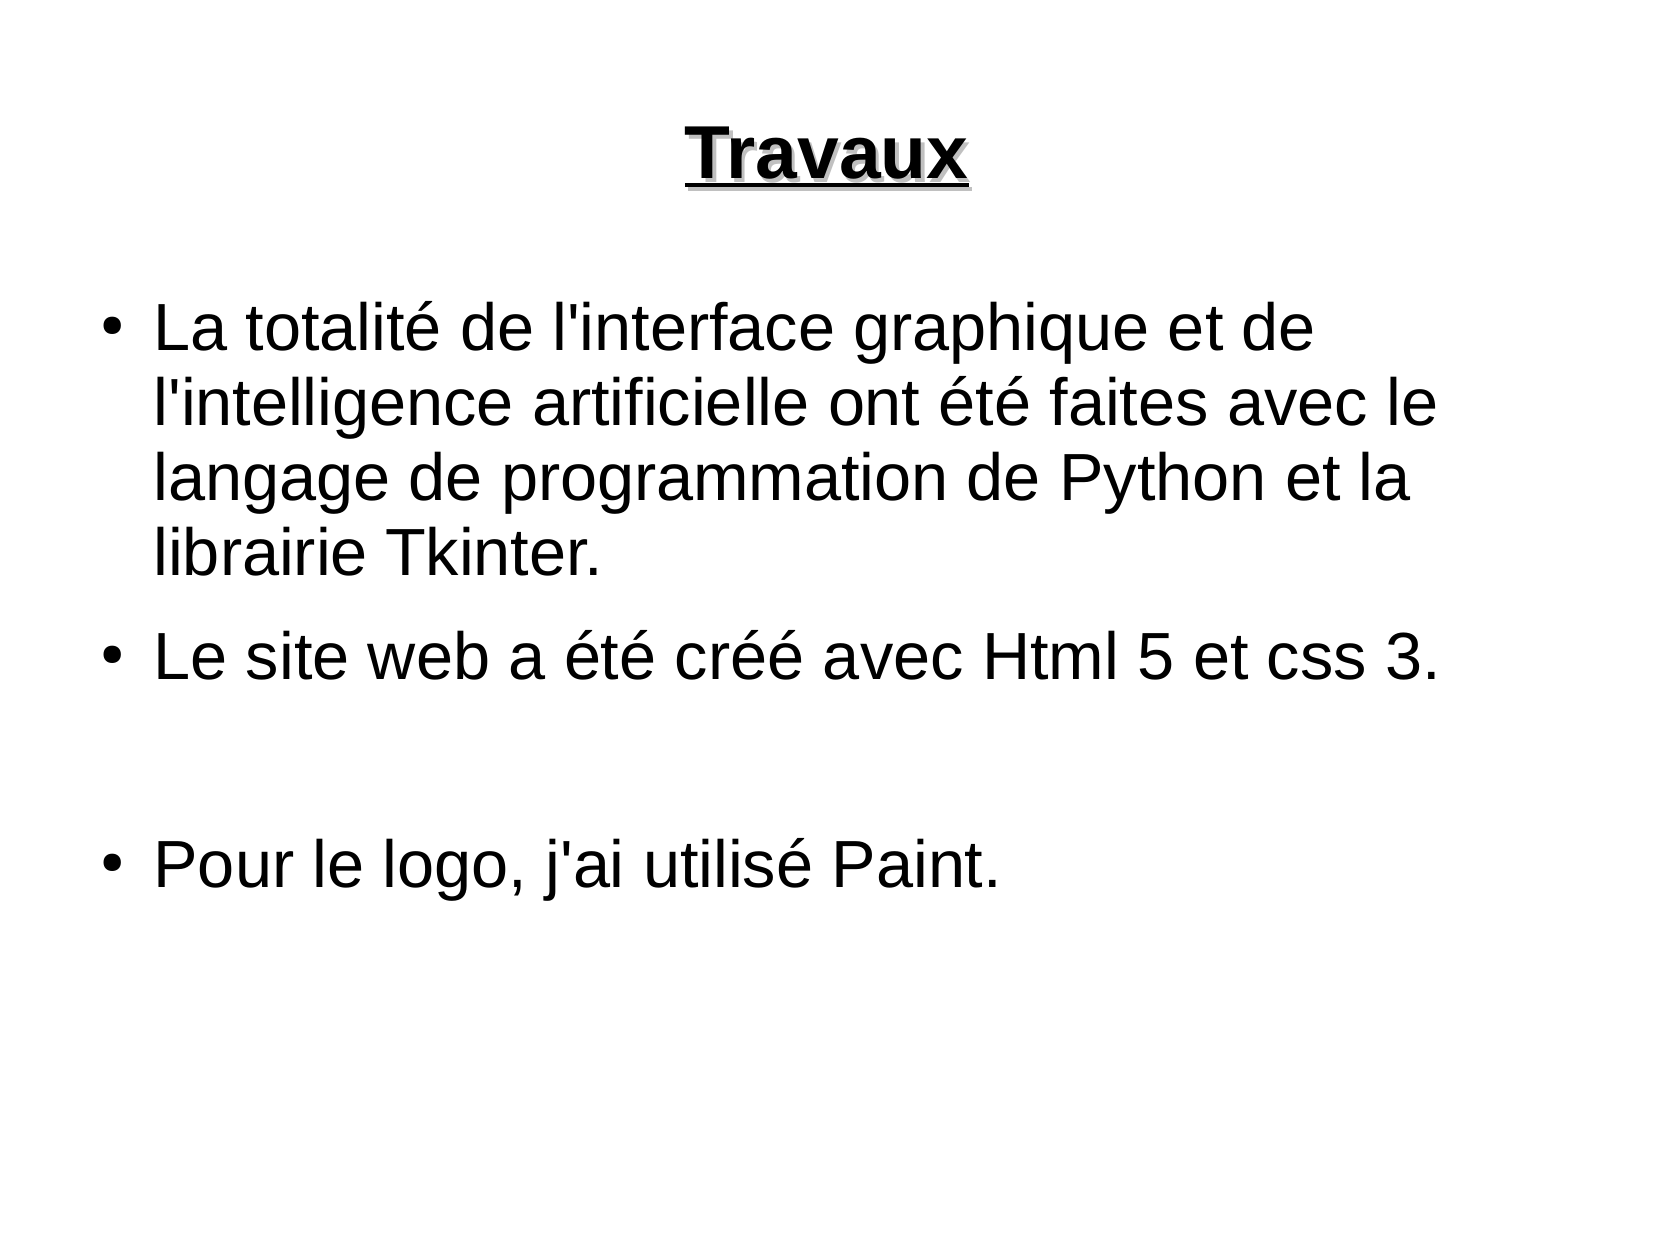

# Travaux
La totalité de l'interface graphique et de l'intelligence artificielle ont été faites avec le langage de programmation de Python et la librairie Tkinter.
Le site web a été créé avec Html 5 et css 3.
Pour le logo, j'ai utilisé Paint.